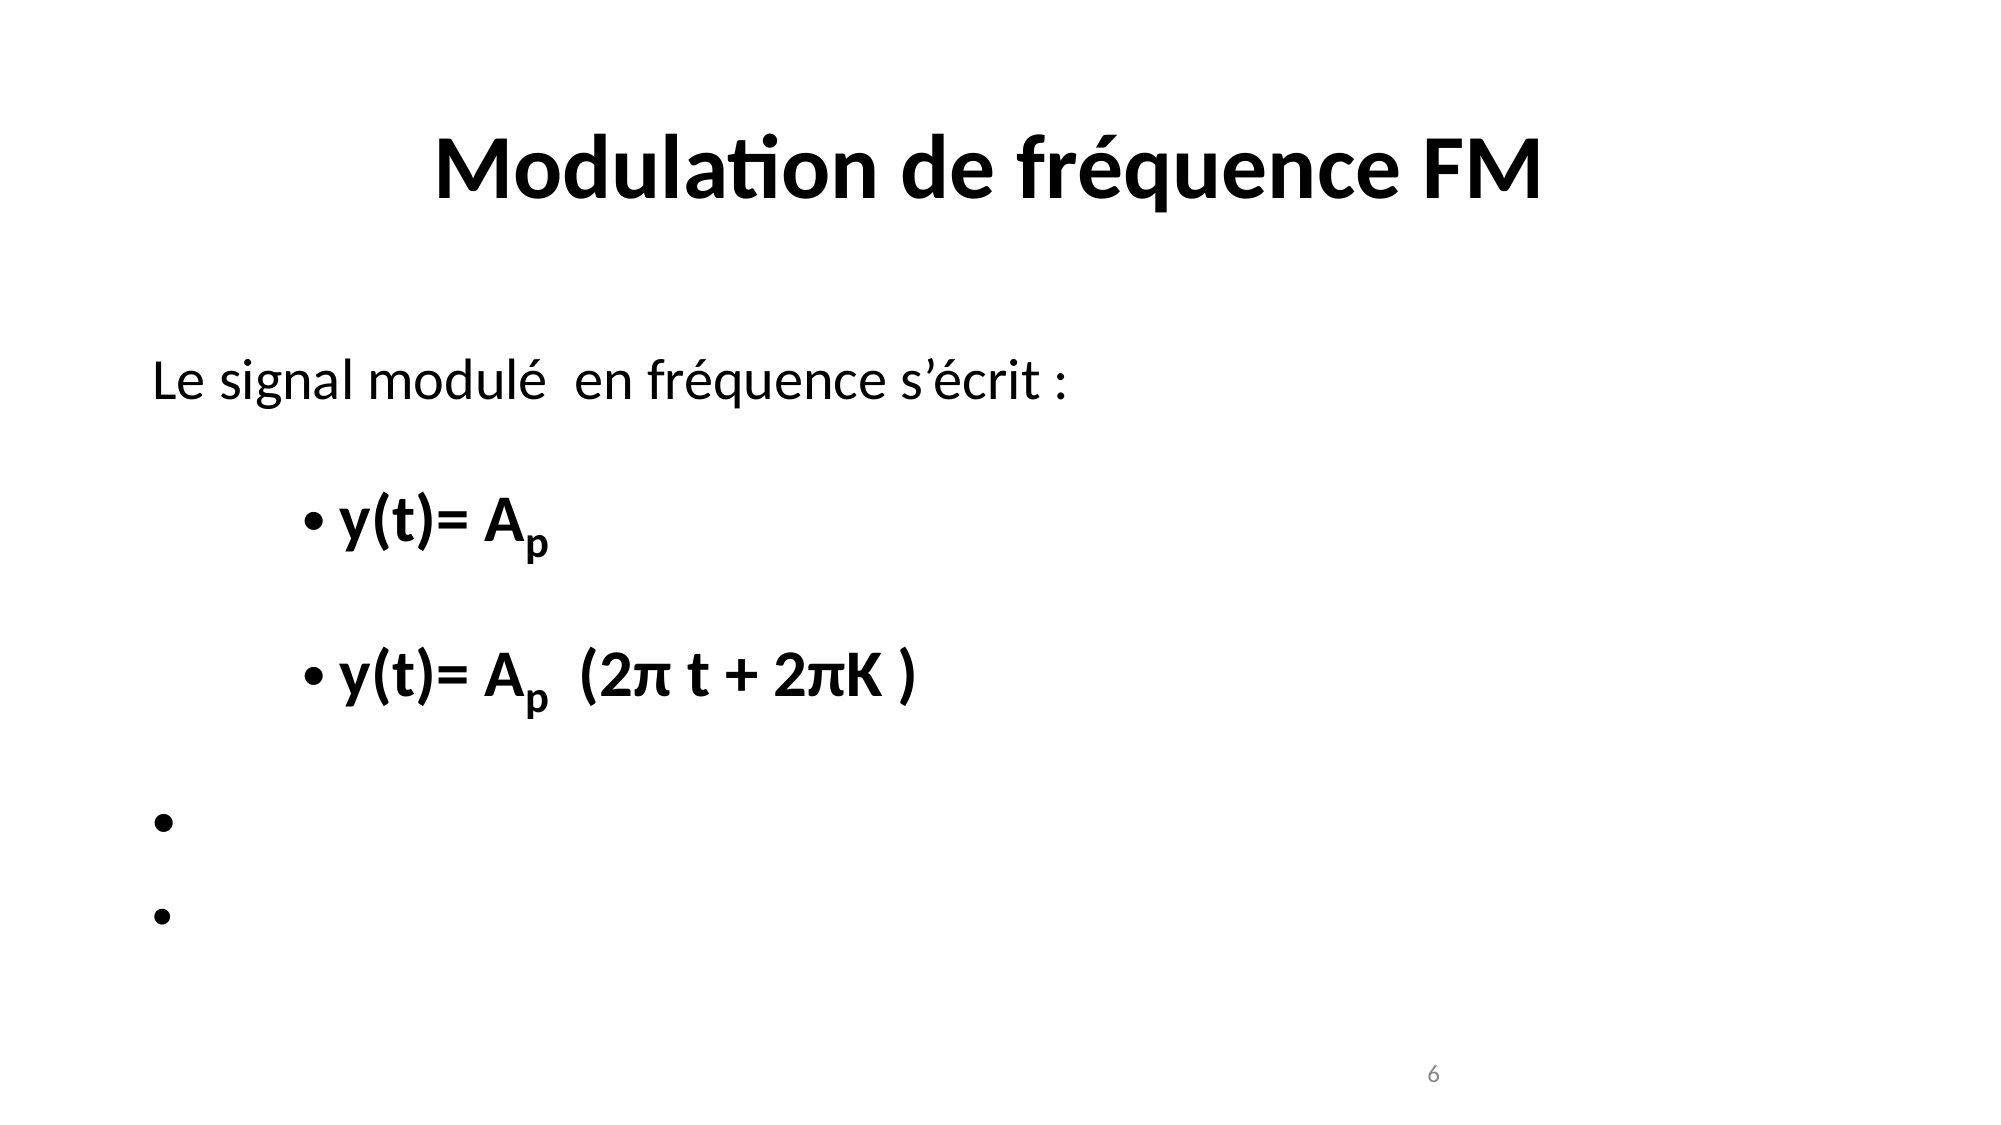

# Modulation de fréquence FM
Le signal modulé en fréquence s’écrit :
y(t)= Ap
y(t)= Ap (2π t + 2πK )
6